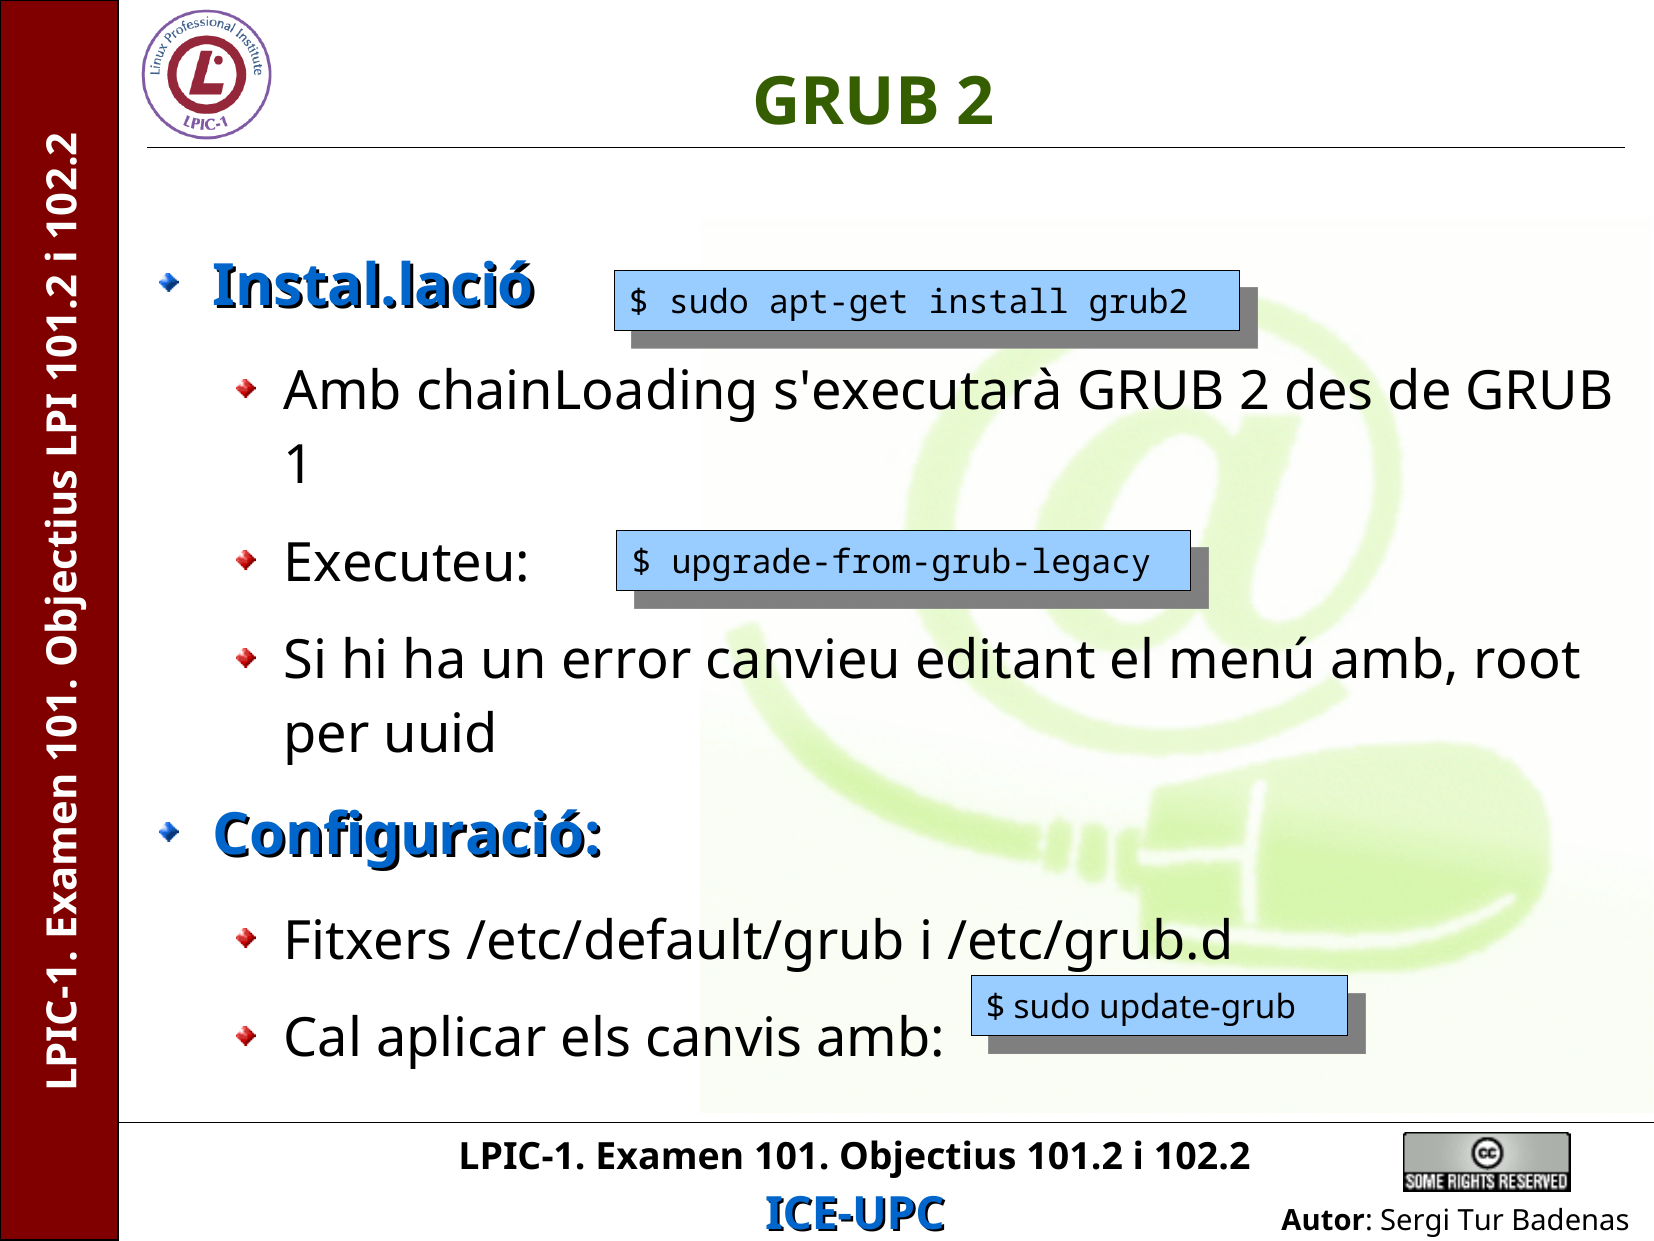

# GRUB 2
Instal.lació
Amb chainLoading s'executarà GRUB 2 des de GRUB 1
Executeu:
Si hi ha un error canvieu editant el menú amb, root per uuid
Configuració:
Fitxers /etc/default/grub i /etc/grub.d
Cal aplicar els canvis amb:
$ sudo apt-get install grub2
$ upgrade-from-grub-legacy
$ sudo update-grub